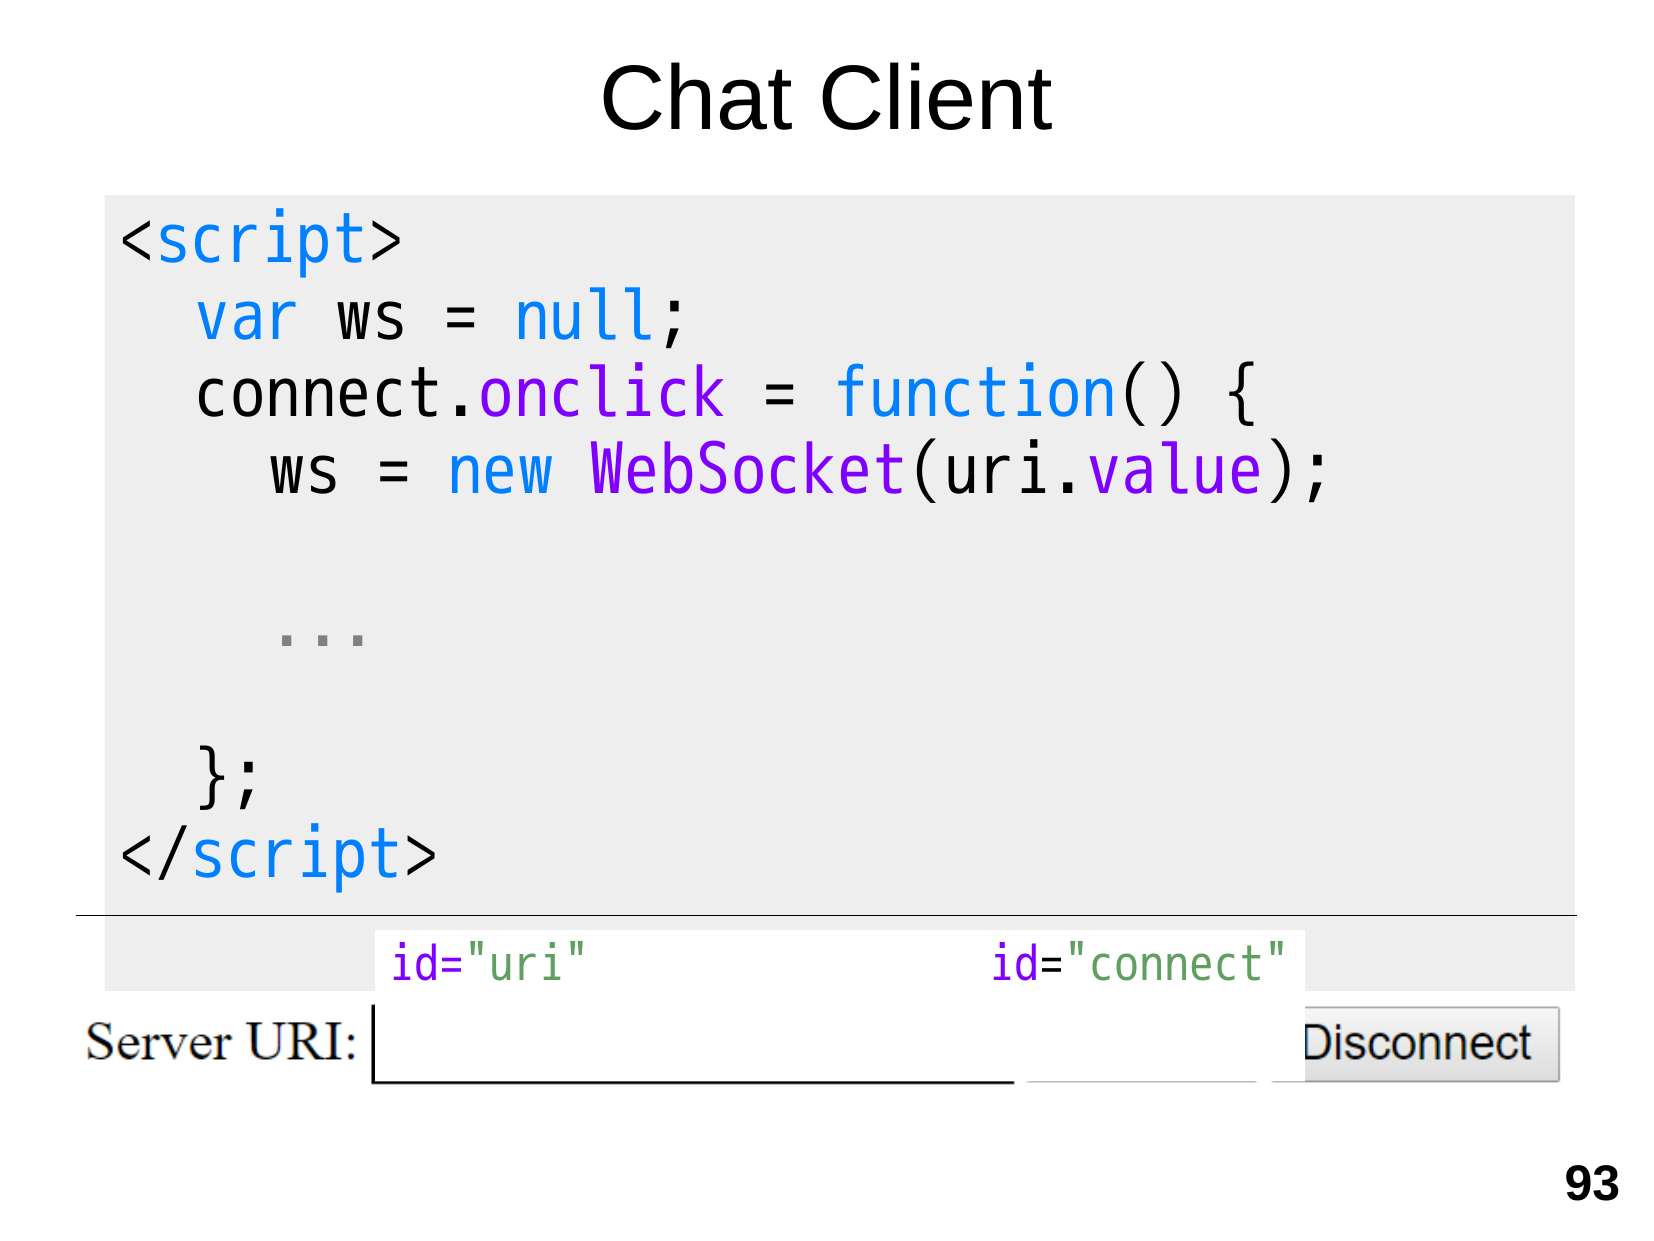

# Chat Client
<script>
	var ws = null;
	connect.onclick = function() {
		ws = new WebSocket(uri.value);
		...
	};
</script>
id="uri" id="connect"
93